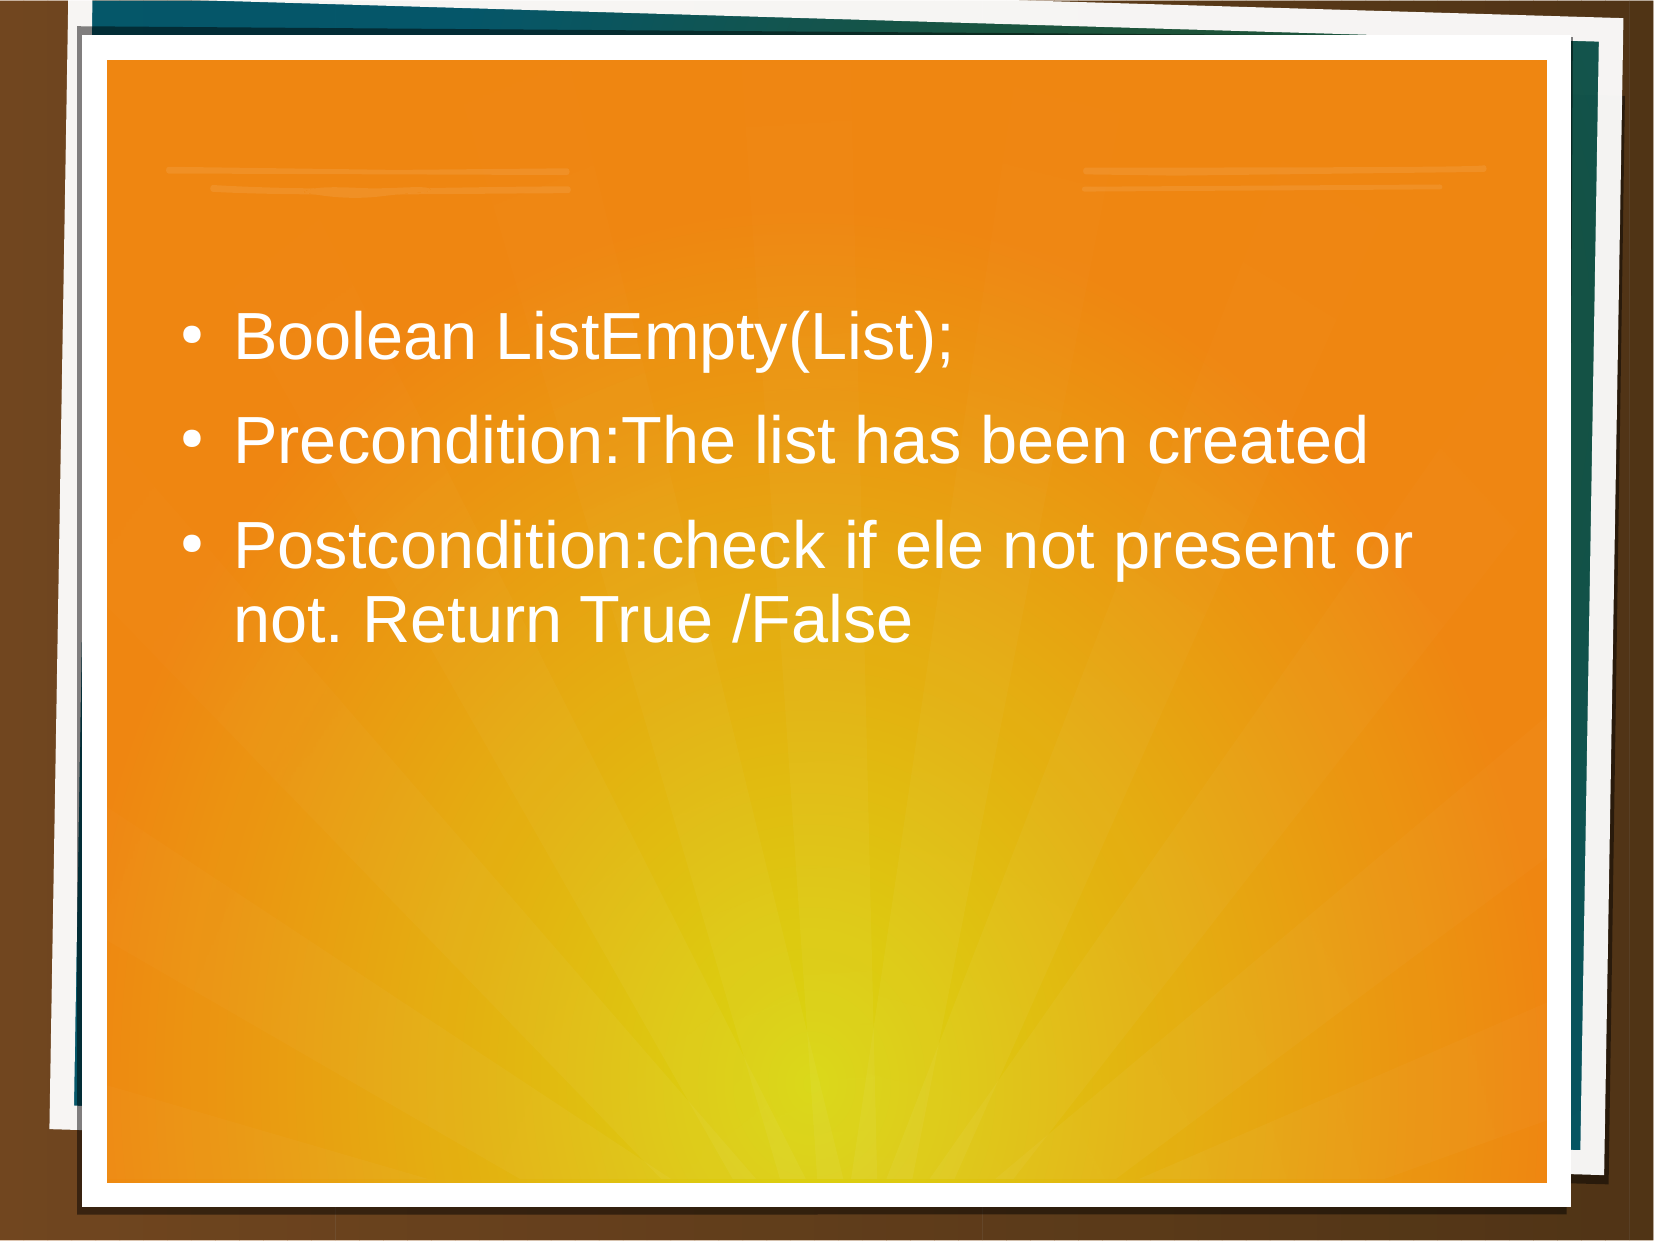

#
Boolean ListEmpty(List);
Precondition:The list has been created
Postcondition:check if ele not present or not. Return True /False